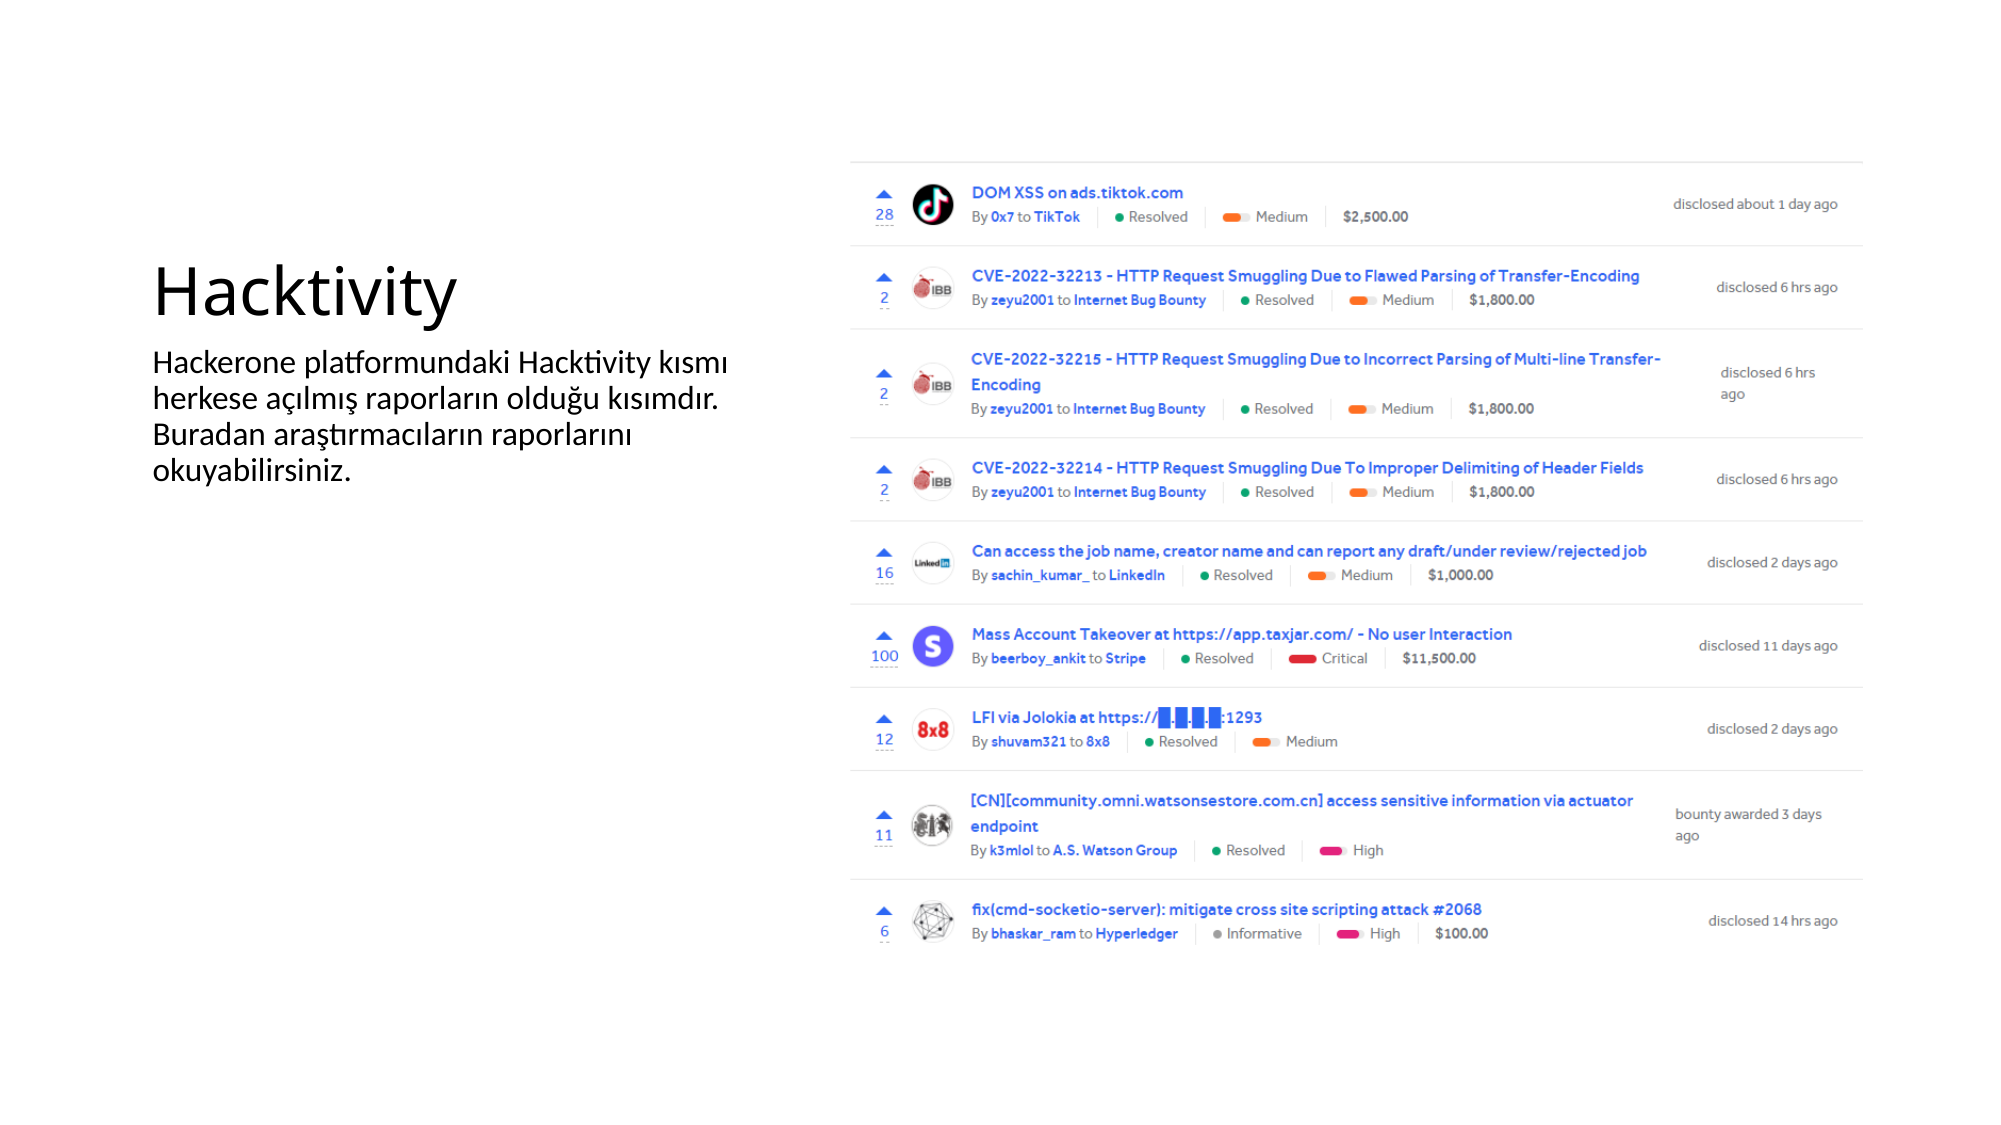

# Hacktivity
Hackerone platformundaki Hacktivity kısmı herkese açılmış raporların olduğu kısımdır. Buradan araştırmacıların raporlarını okuyabilirsiniz.